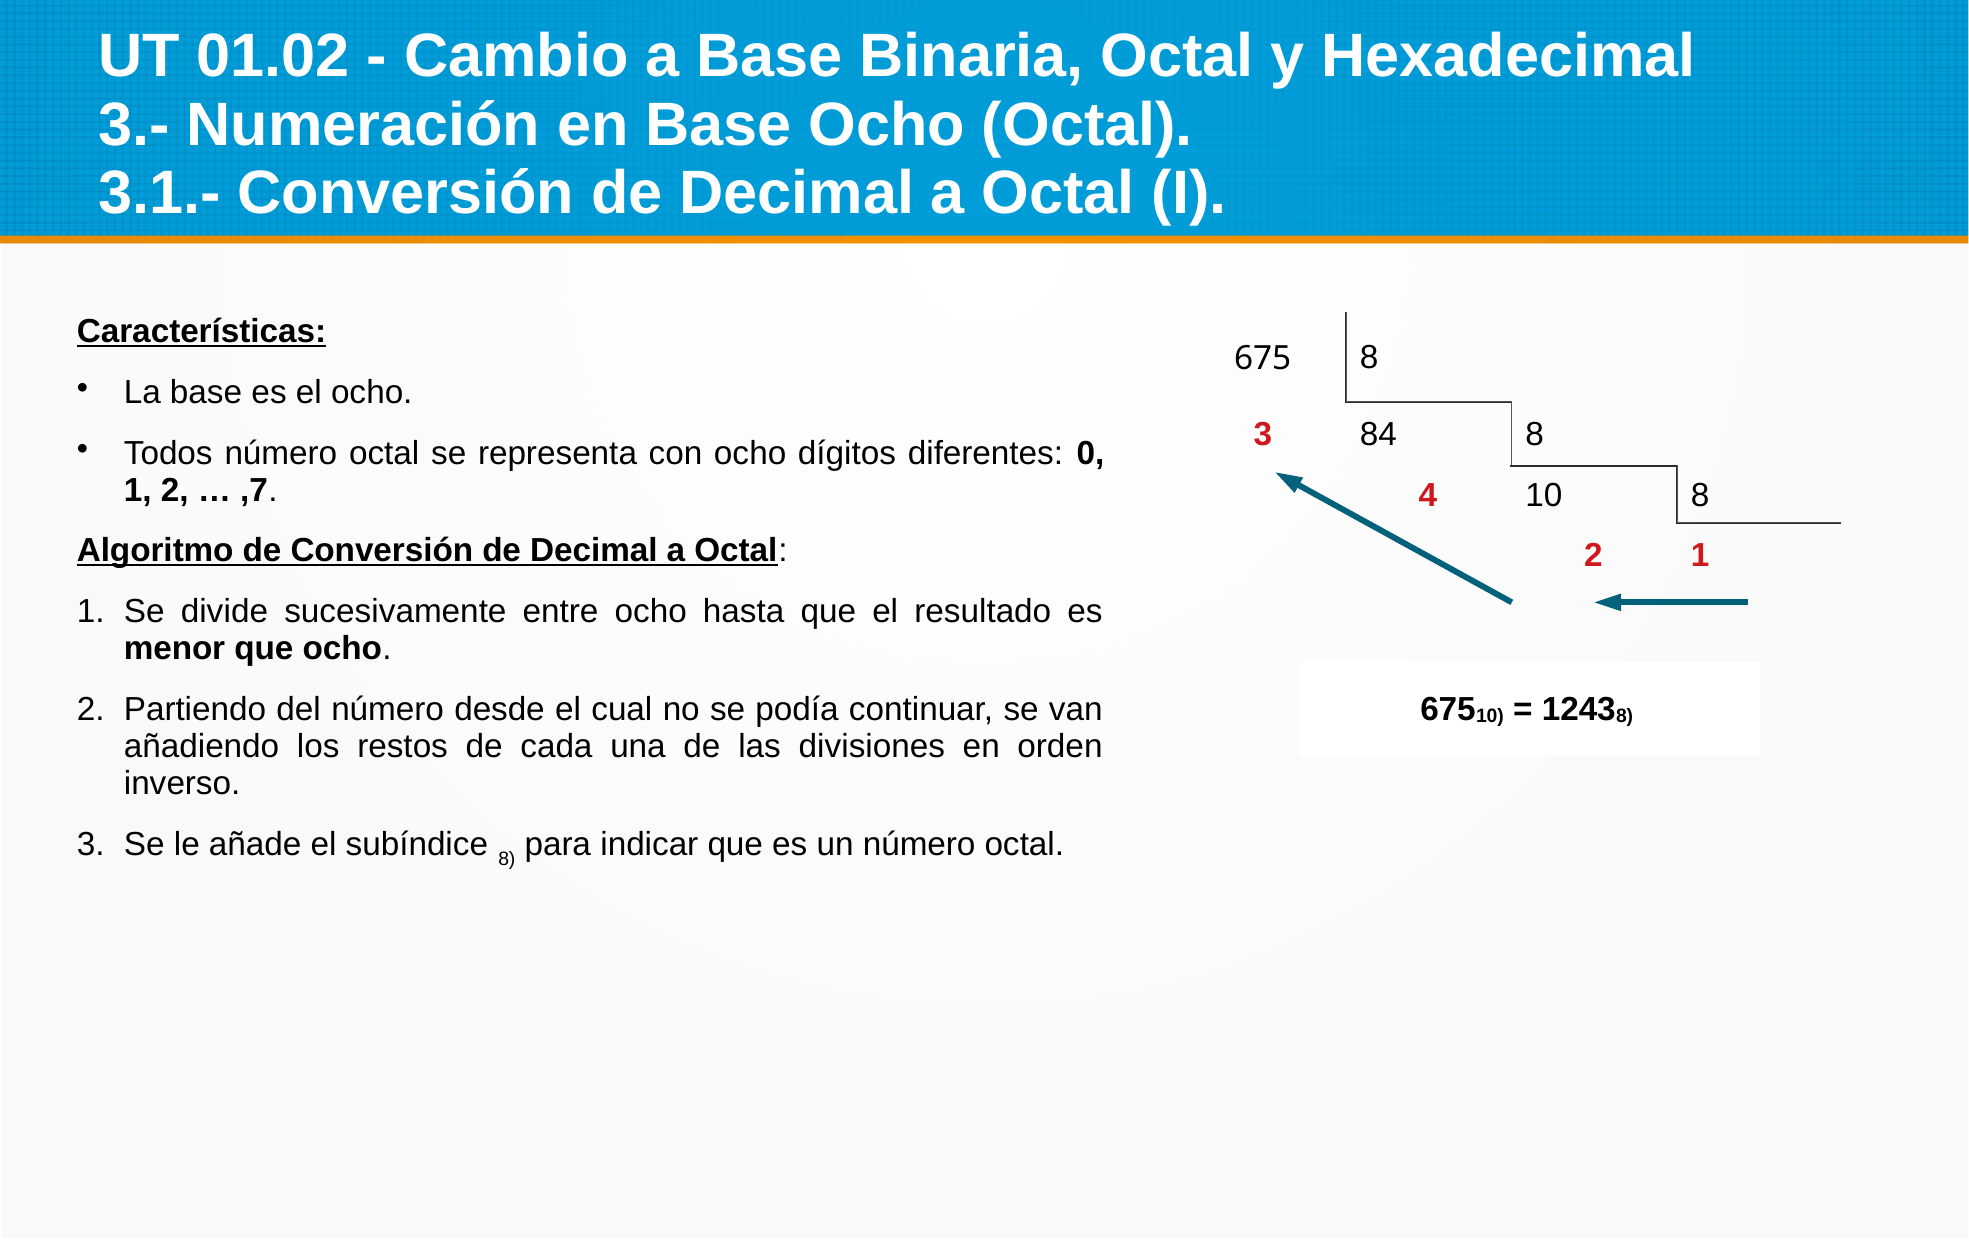

# UT 01.02 - Cambio a Base Binaria, Octal y Hexadecimal 3.- Numeración en Base Ocho (Octal). 3.1.- Conversión de Decimal a Octal (I).
Características:
La base es el ocho.
Todos número octal se representa con ocho dígitos diferentes: 0, 1, 2, … ,7.
Algoritmo de Conversión de Decimal a Octal:
Se divide sucesivamente entre ocho hasta que el resultado es menor que ocho.
Partiendo del número desde el cual no se podía continuar, se van añadiendo los restos de cada una de las divisiones en orden inverso.
Se le añade el subíndice 8) para indicar que es un número octal.
| 675 | 8 | | |
| --- | --- | --- | --- |
| 3 | 84 | 8 | |
| | 4 | 10 | 8 |
| | | 2 | 1 |
67510) = 12438)